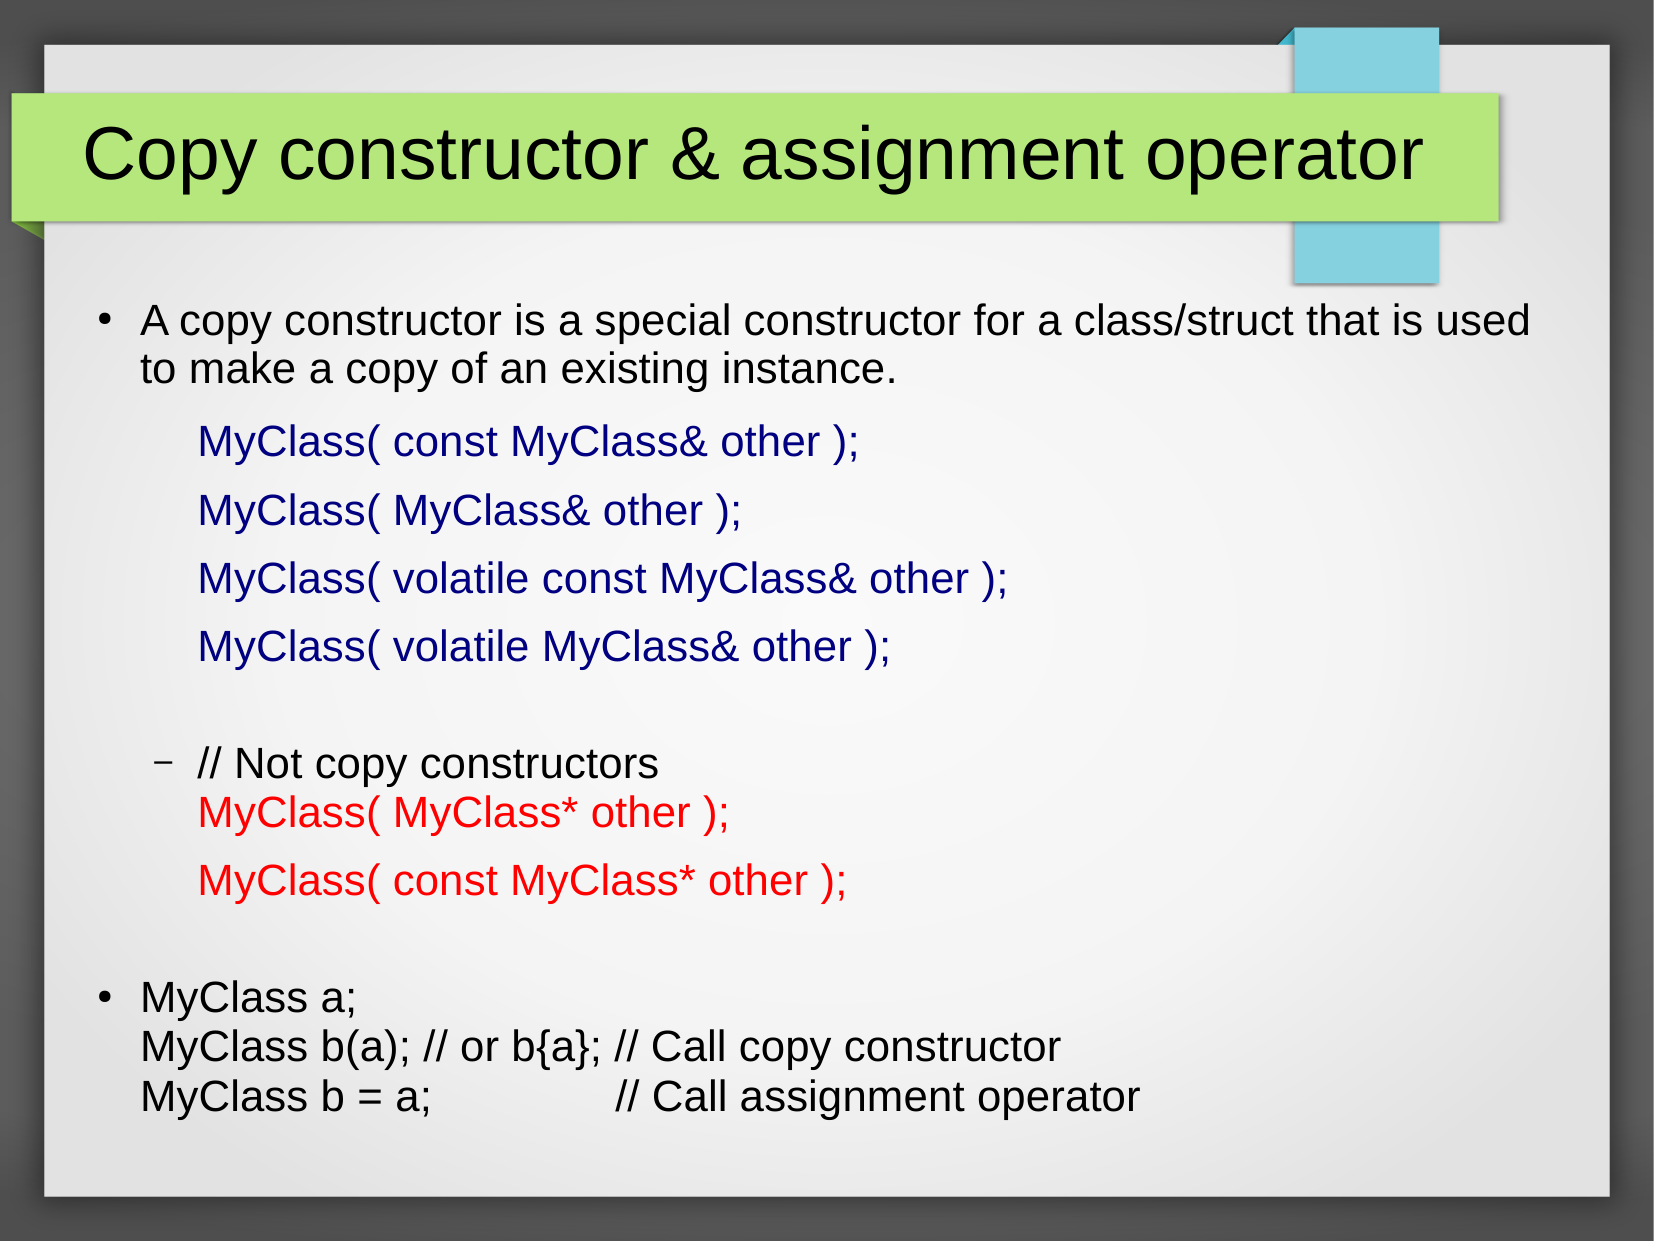

# Copy constructor & assignment operator
A copy constructor is a special constructor for a class/struct that is used to make a copy of an existing instance.
MyClass( const MyClass& other );
MyClass( MyClass& other );
MyClass( volatile const MyClass& other );
MyClass( volatile MyClass& other );
// Not copy constructors
MyClass( MyClass* other );
MyClass( const MyClass* other );
MyClass a;
MyClass b(a); // or b{a}; // Call copy constructor
MyClass b = a; // Call assignment operator